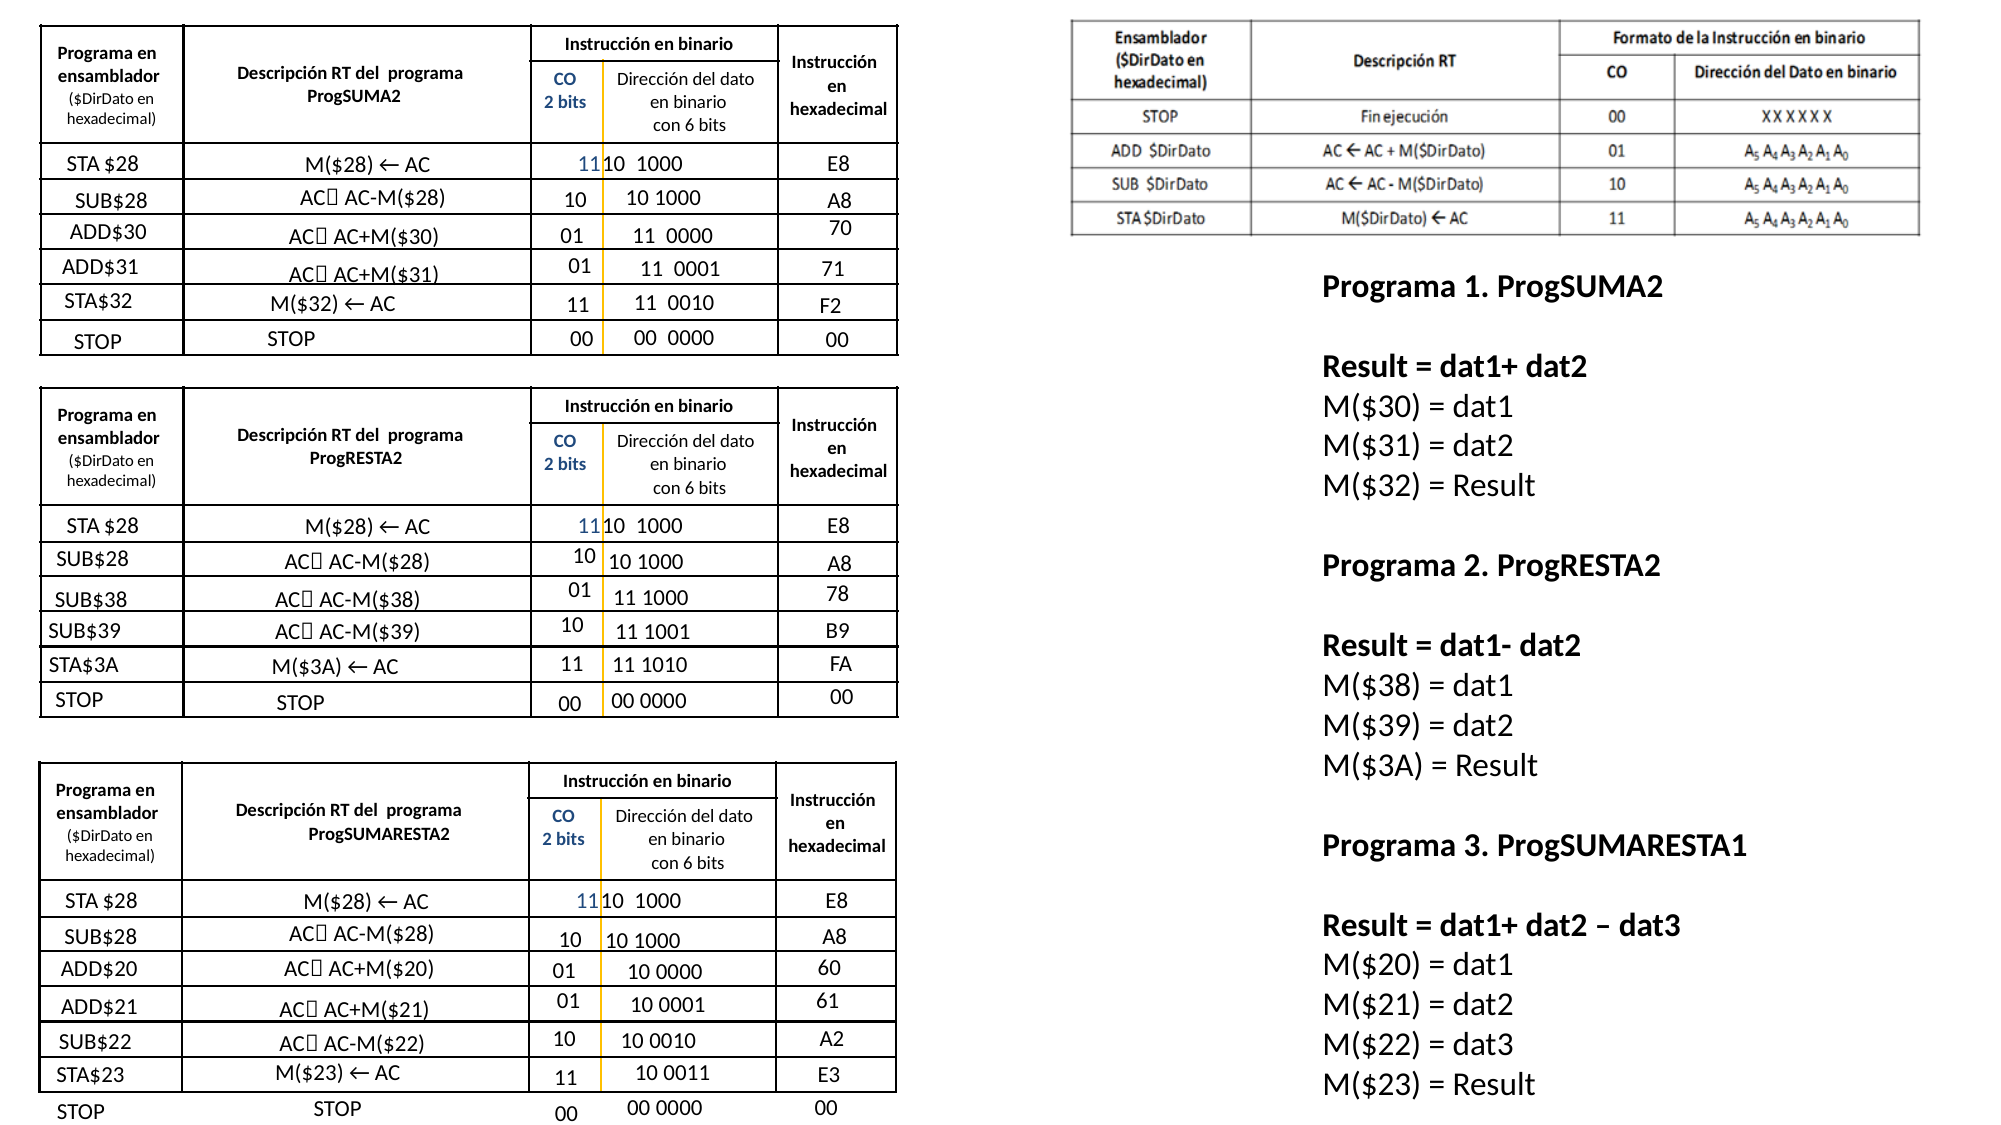

Instrucción en binario
Programa en
Instrucción
Descripción RT del programa
ensamblador
CO
Dirección del dato
en
ProgSUMA2
($
DirDato
en
2 bits
en binario
hexadecimal
hexadecimal)
con 6 bits
STA
$28
11
10 1000
E8
M($28) ← AC
AC AC-M($28)
10 1000
10
SUB$28
A8
70
ADD$30
11 0000
01
AC AC+M($30)
01
ADD$31
11 0001
71
Programa 1. ProgSUMA2
Result = dat1+ dat2
M($30) = dat1
M($31) = dat2
M($32) = Result
Programa 2. ProgRESTA2
Result = dat1- dat2
M($38) = dat1
M($39) = dat2
M($3A) = Result
Programa 3. ProgSUMARESTA1
Result = dat1+ dat2 – dat3
M($20) = dat1
M($21) = dat2
M($22) = dat3
M($23) = Result
AC AC+M($31)
STA$32
11 0010
M($32) ← AC
11
F2
00 0000
STOP
00
00
STOP
Instrucción en binario
Programa en
Instrucción
Descripción RT del programa
ensamblador
CO
Dirección del dato
en
ProgRESTA2
($
DirDato
en
2 bits
en binario
hexadecimal
hexadecimal)
con 6 bits
STA
$28
11
10 1000
E8
M($28) ← AC
10
SUB$28
AC AC-M($28)
10 1000
A8
01
78
11 1000
SUB$38
AC AC-M($38)
10
B9
SUB$39
AC AC-M($39)
11 1001
11
FA
11 1010
STA$3A
M($3A) ← AC
00
STOP
00 0000
STOP
00
Instrucción en binario
Programa en
Instrucción
Descripción RT del programa
ensamblador
CO
Dirección del dato
en
ProgSUMARESTA2
($
DirDato
en
2 bits
en binario
hexadecimal
hexadecimal)
con 6 bits
STA
$28
11
10 1000
E8
M($28) ← AC
AC AC-M($28)
A8
SUB$28
10
10 1000
60
AC AC+M($20)
ADD$20
01
10 0000
61
01
10 0001
ADD$21
AC AC+M($21)
A2
10
10 0010
SUB$22
AC AC-M($22)
M($23) ← AC
10 0011
STA$23
E3
11
00
00 0000
STOP
STOP
00